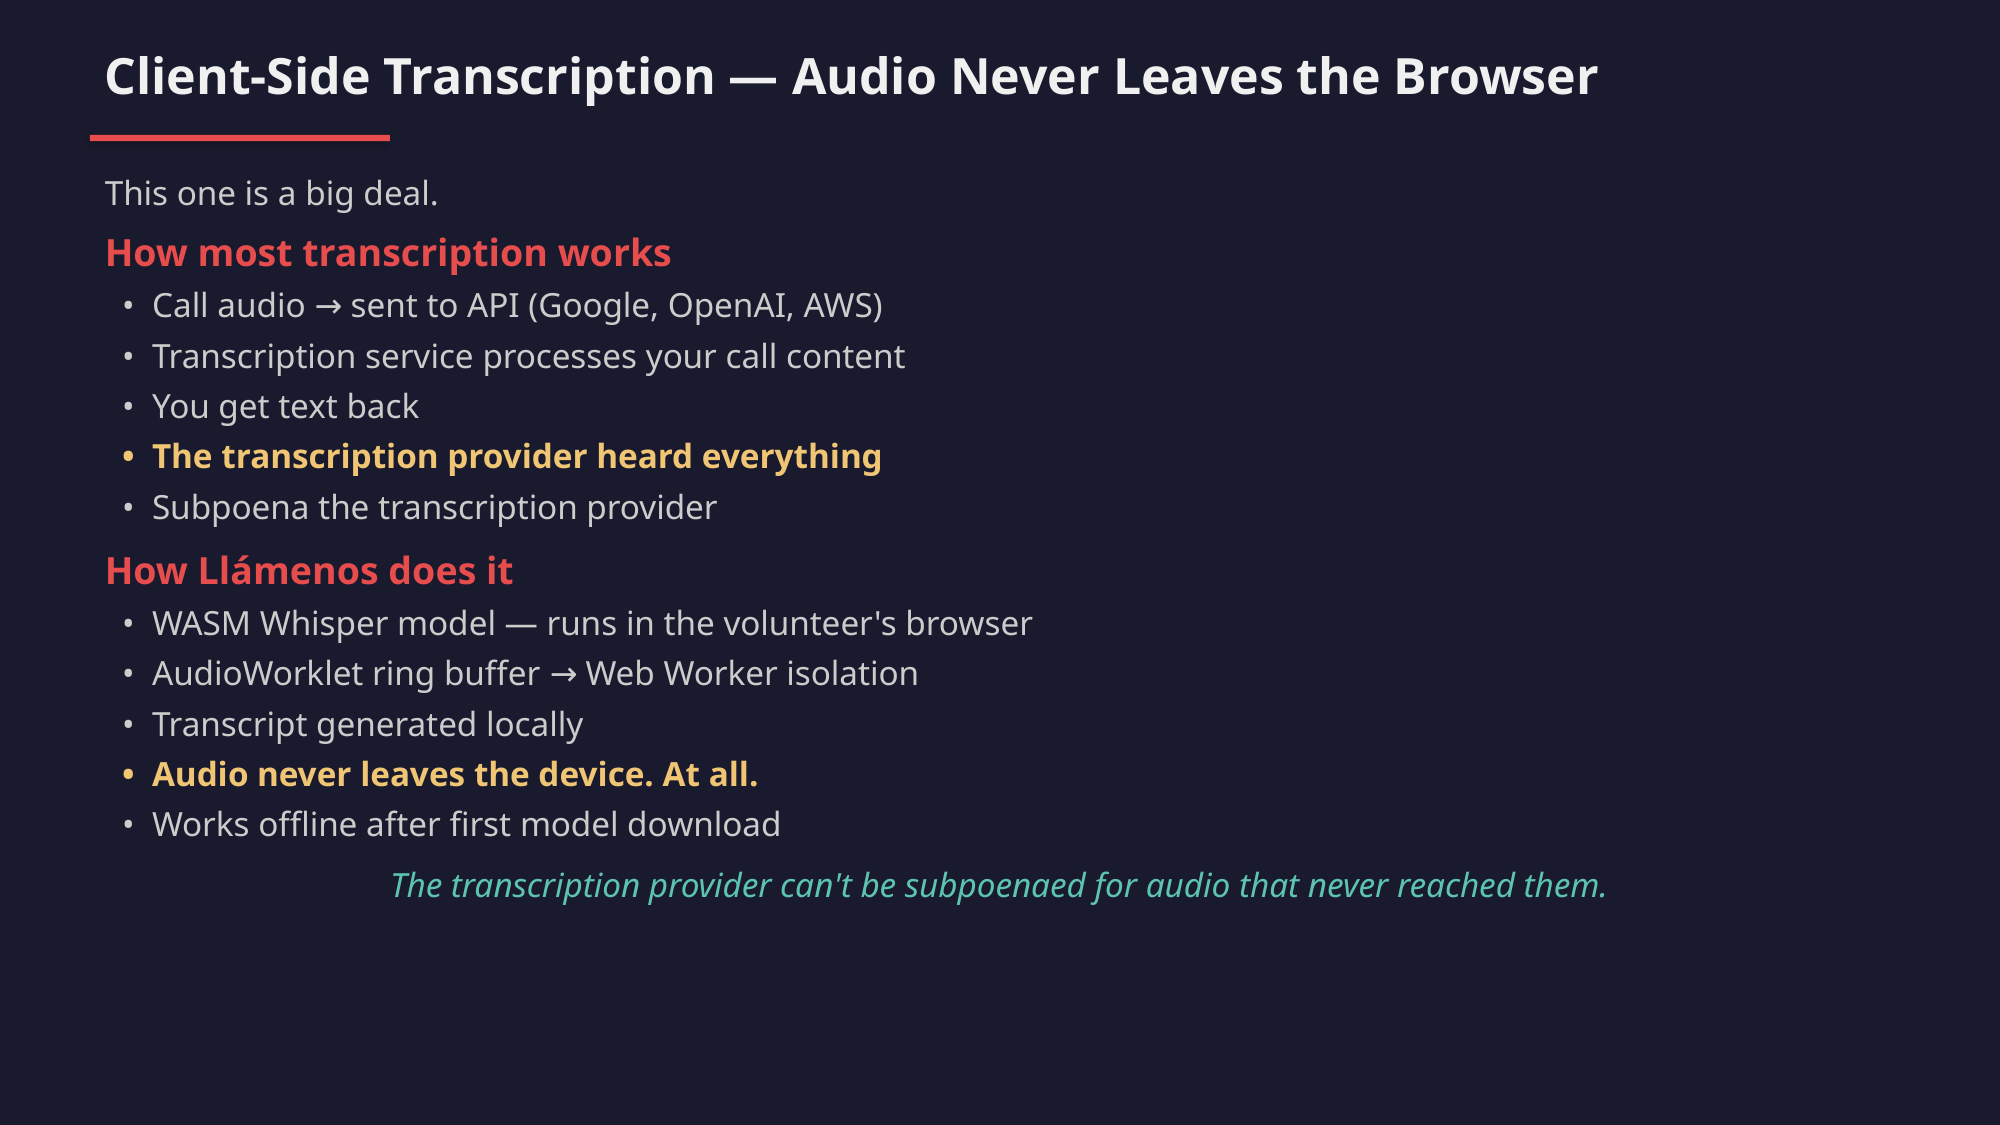

Client-Side Transcription — Audio Never Leaves the Browser
This one is a big deal.
How most transcription works
 • Call audio → sent to API (Google, OpenAI, AWS)
 • Transcription service processes your call content
 • You get text back
 • The transcription provider heard everything
 • Subpoena the transcription provider
How Llámenos does it
 • WASM Whisper model — runs in the volunteer's browser
 • AudioWorklet ring buffer → Web Worker isolation
 • Transcript generated locally
 • Audio never leaves the device. At all.
 • Works offline after first model download
The transcription provider can't be subpoenaed for audio that never reached them.